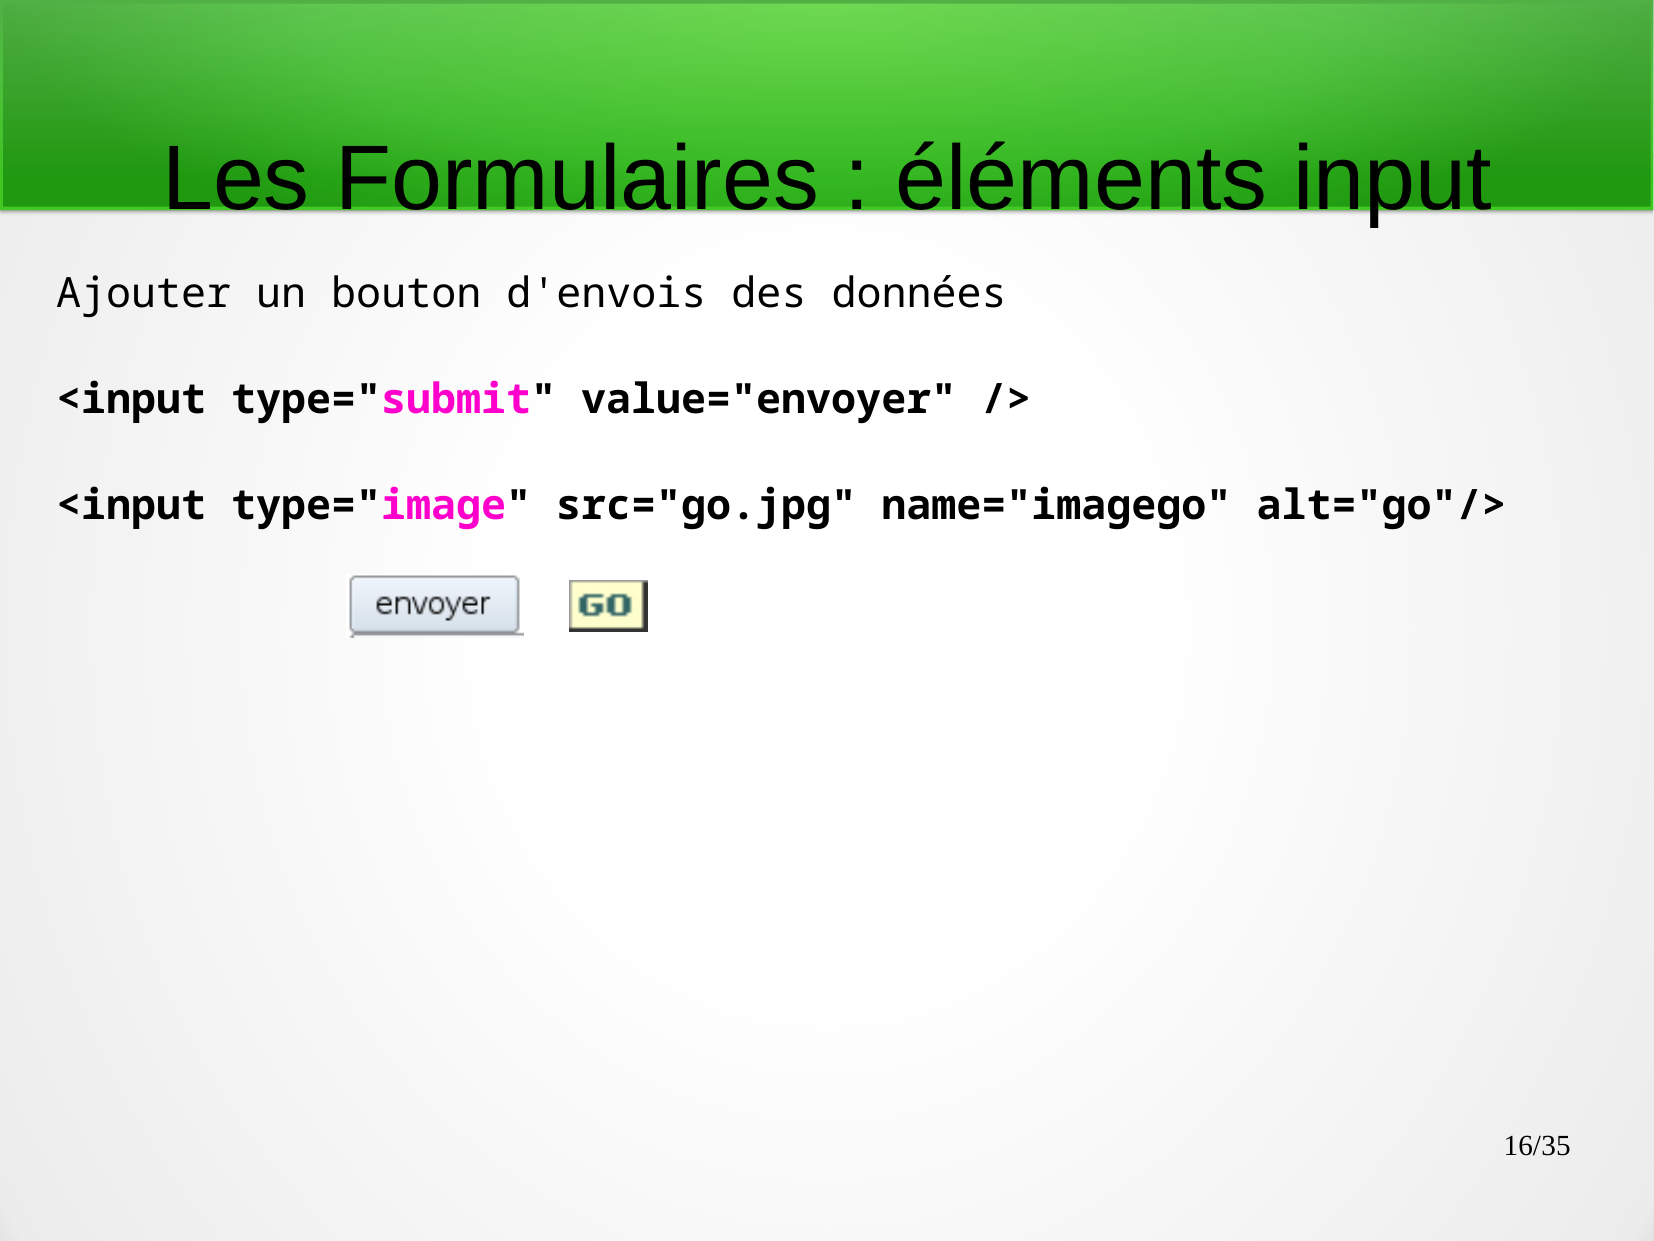

# Les Formulaires : éléments input
Ajouter un bouton d'envois des données
<input type="submit" value="envoyer" />
<input type="image" src="go.jpg" name="imagego" alt="go"/>
16